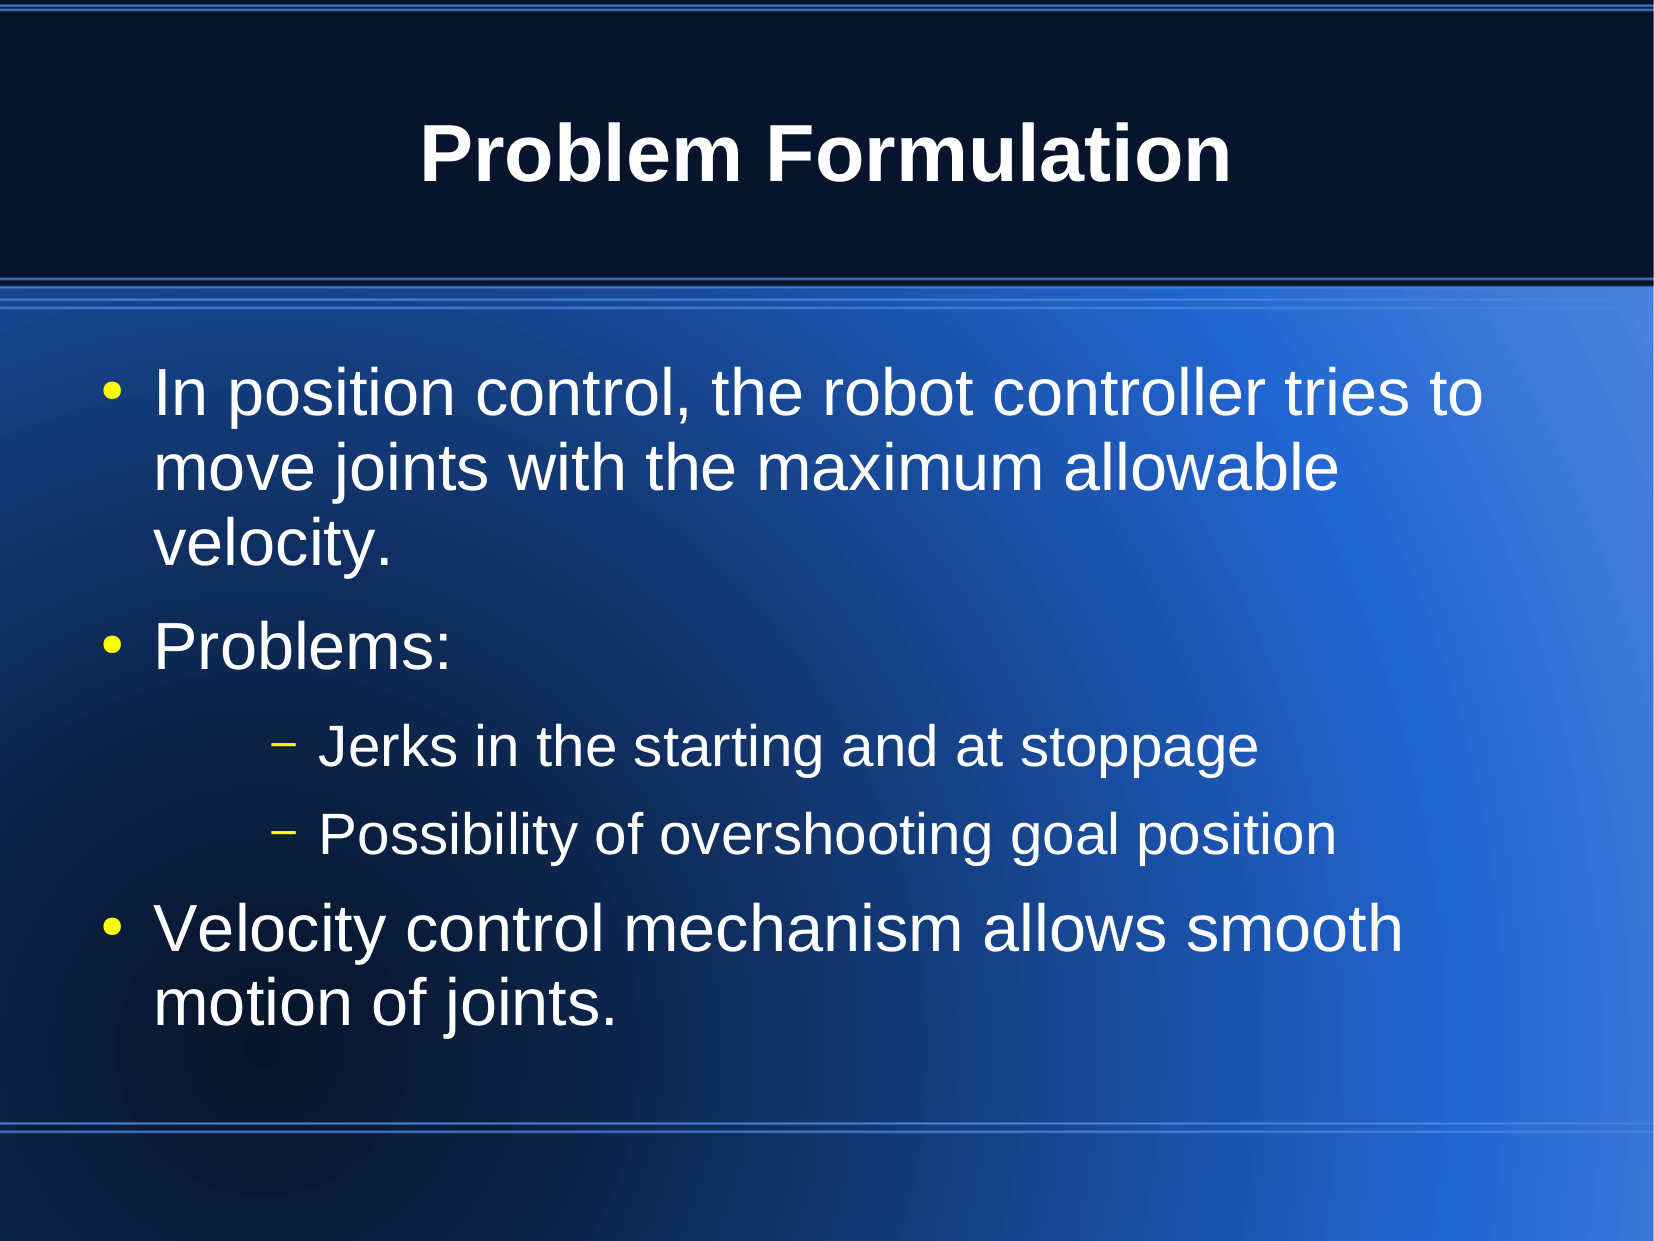

# Problem Formulation
In position control, the robot controller tries to move joints with the maximum allowable velocity.
Problems:
Jerks in the starting and at stoppage
Possibility of overshooting goal position
Velocity control mechanism allows smooth motion of joints.